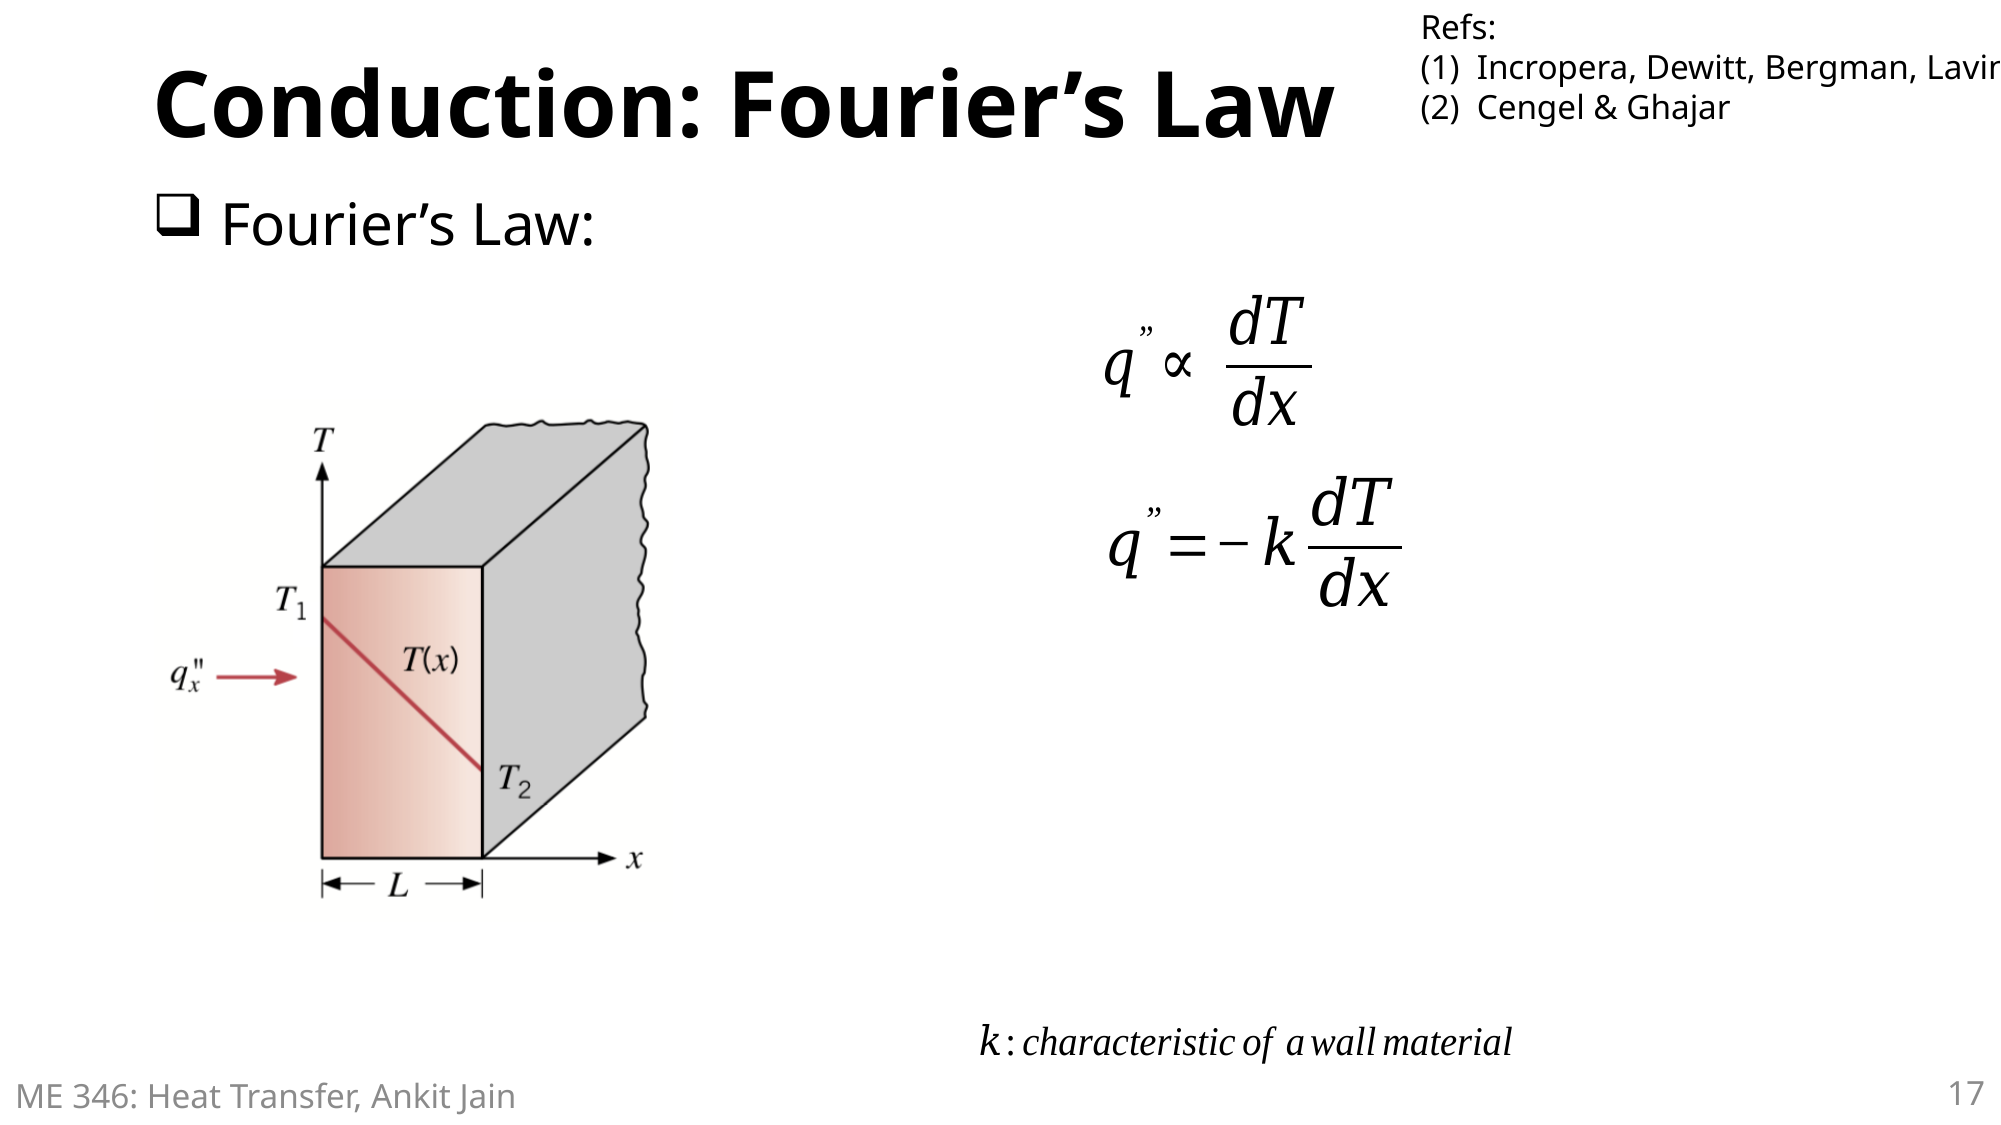

Refs:
Incropera, Dewitt, Bergman, Lavine
Cengel & Ghajar
Conduction: Fourier’s Law
# Fourier’s Law:
ME 346: Heat Transfer, Ankit Jain
17